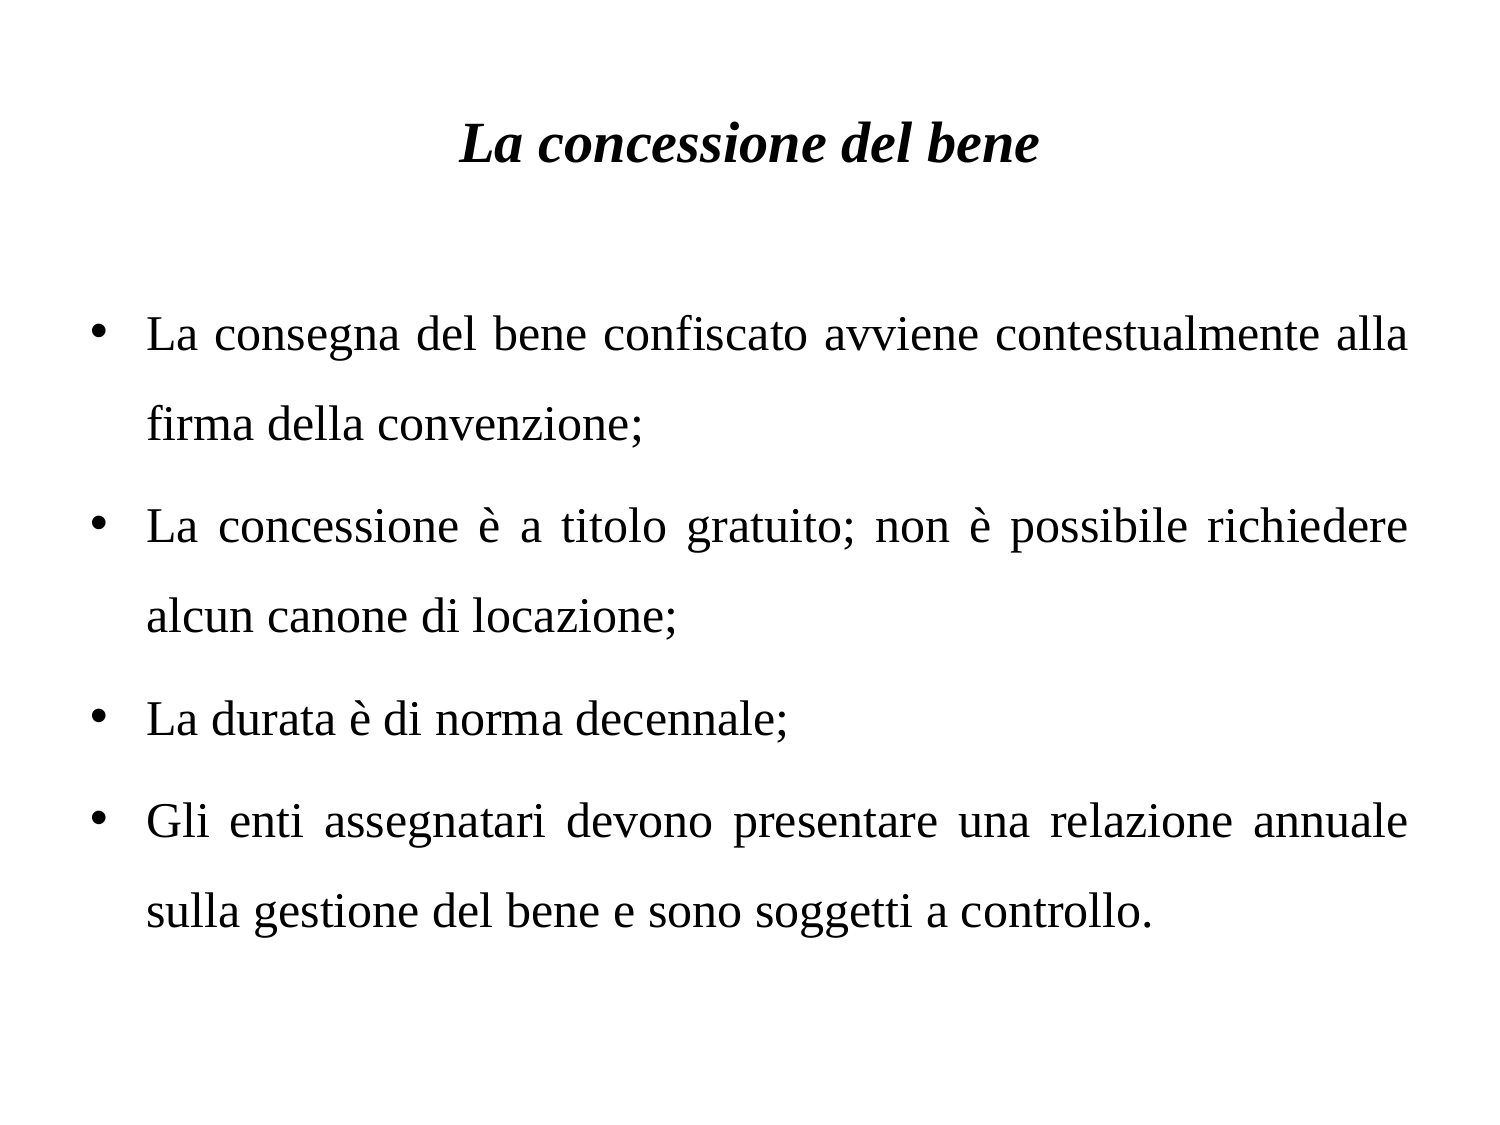

# La concessione del bene
La consegna del bene confiscato avviene contestualmente alla firma della convenzione;
La concessione è a titolo gratuito; non è possibile richiedere alcun canone di locazione;
La durata è di norma decennale;
Gli enti assegnatari devono presentare una relazione annuale sulla gestione del bene e sono soggetti a controllo.